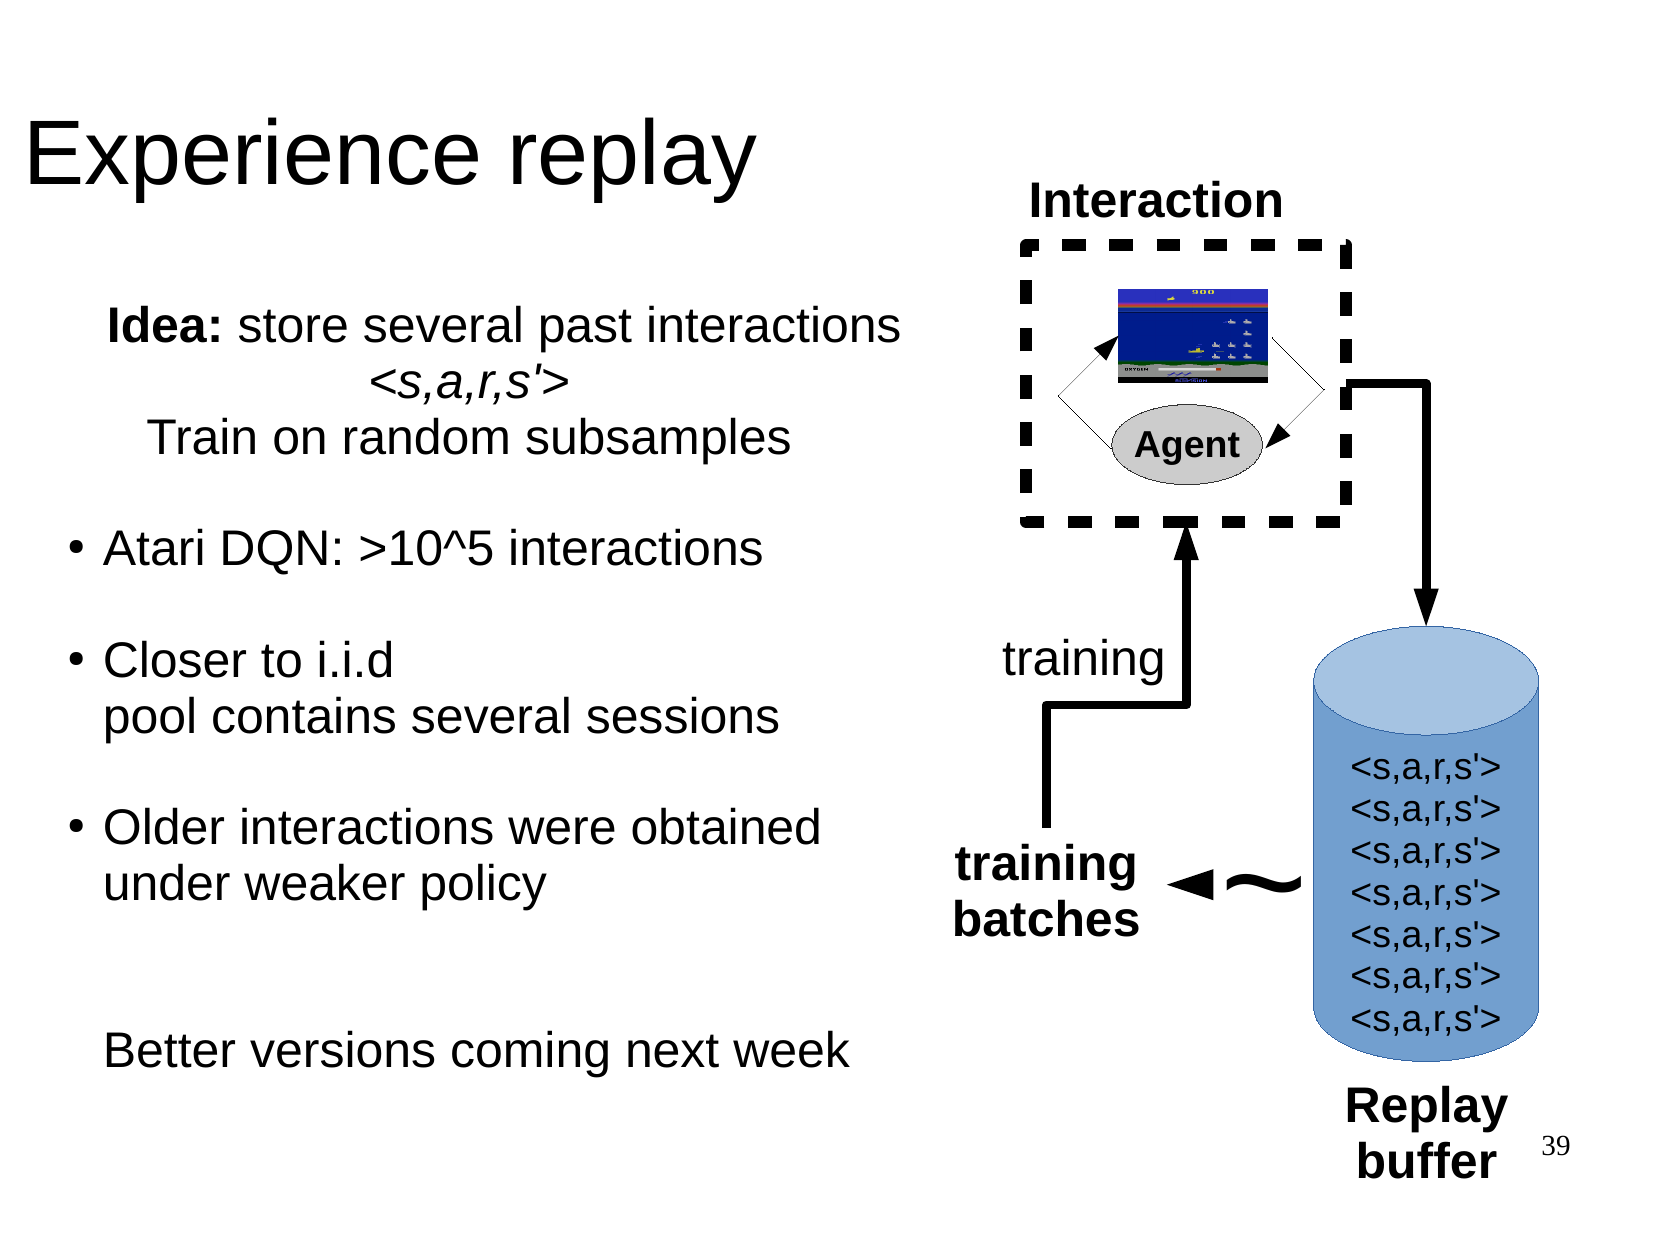

# Experience replay
Interaction
	Idea: store several past interactions
<s,a,r,s'>
Train on random subsamples
Atari DQN: >10^5 interactions
Closer to i.i.d
pool contains several sessions
Older interactions were obtained under weaker policy
Better versions coming next week
Agent
training
<s,a,r,s'>
<s,a,r,s'>
<s,a,r,s'>
<s,a,r,s'>
<s,a,r,s'>
<s,a,r,s'>
<s,a,r,s'>
~
training
batches
Replay
buffer
39